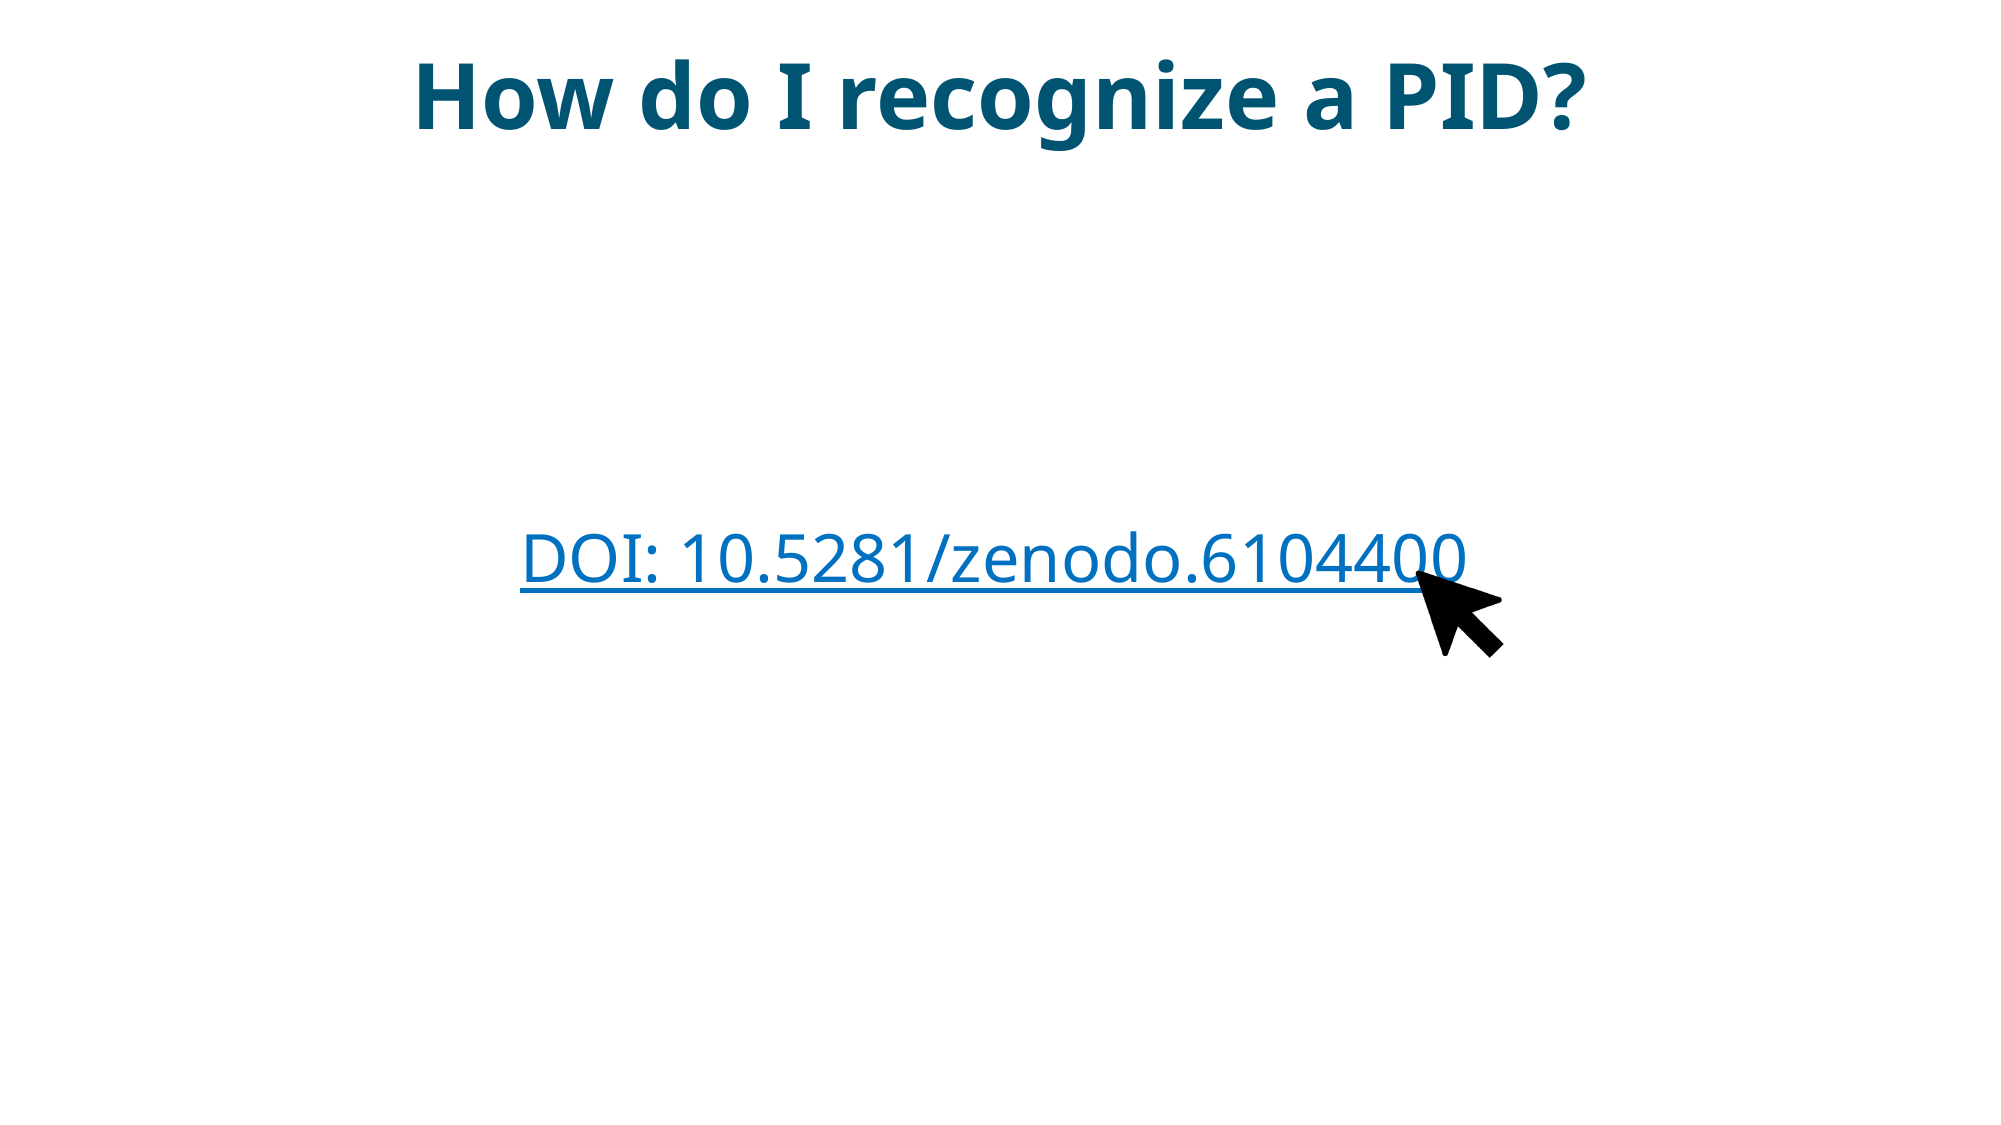

# How do I recognize a PID?
DOI: 10.5281/zenodo.6104400